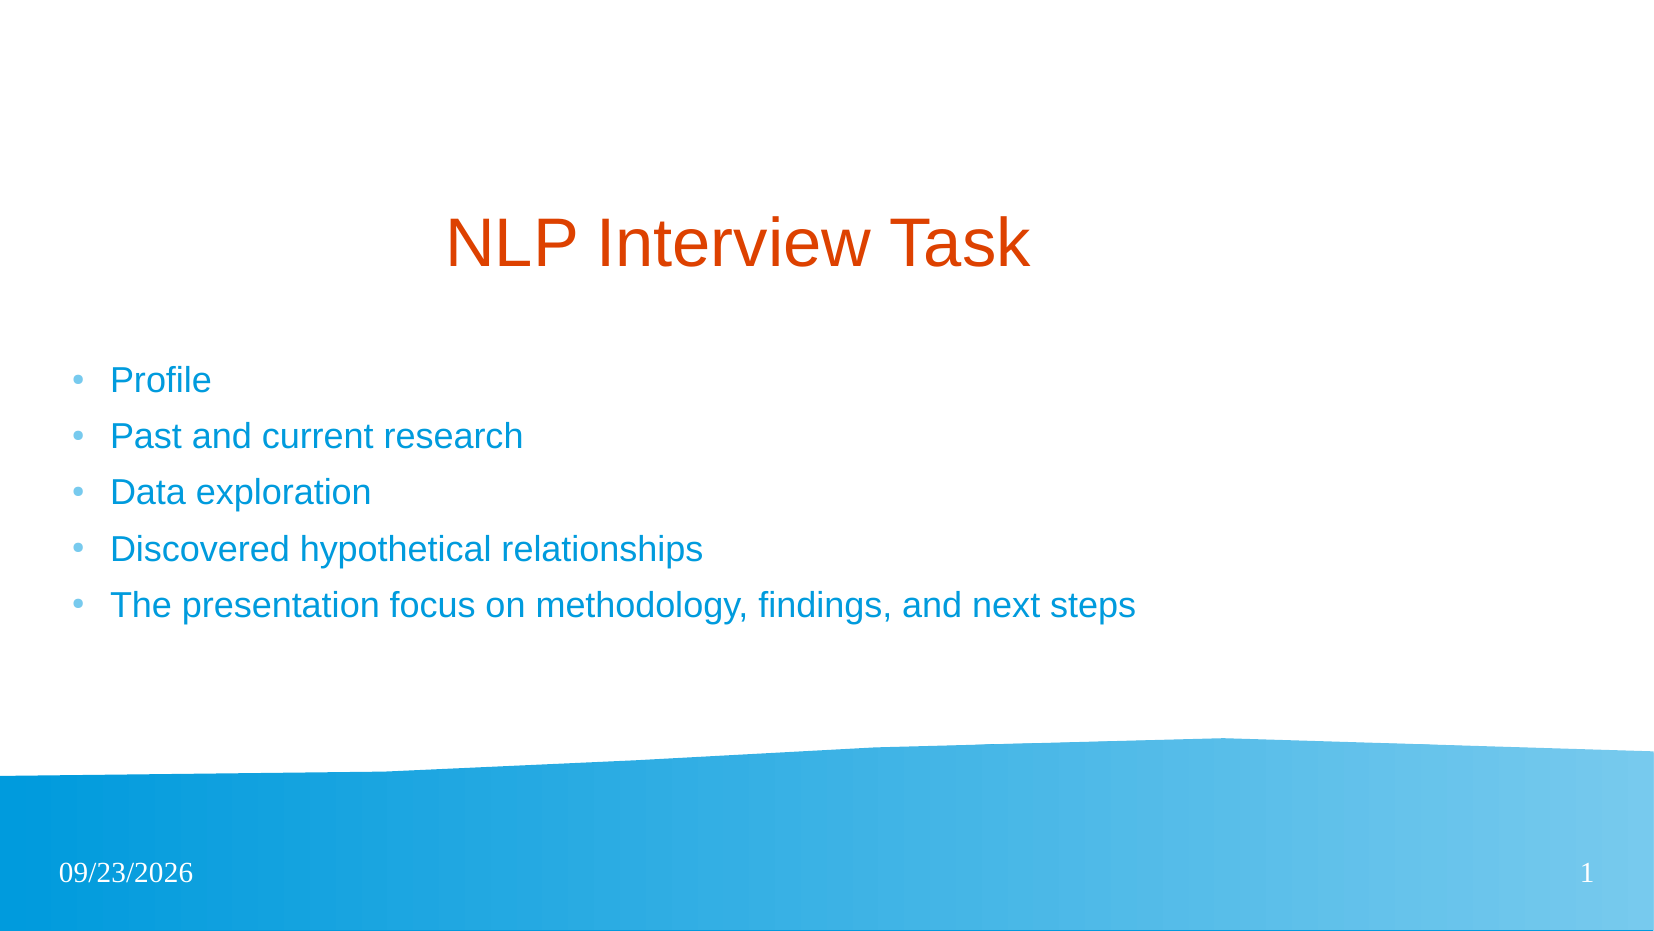

# NLP Interview Task
Profile
Past and current research
Data exploration
Discovered hypothetical relationships
The presentation focus on methodology, findings, and next steps